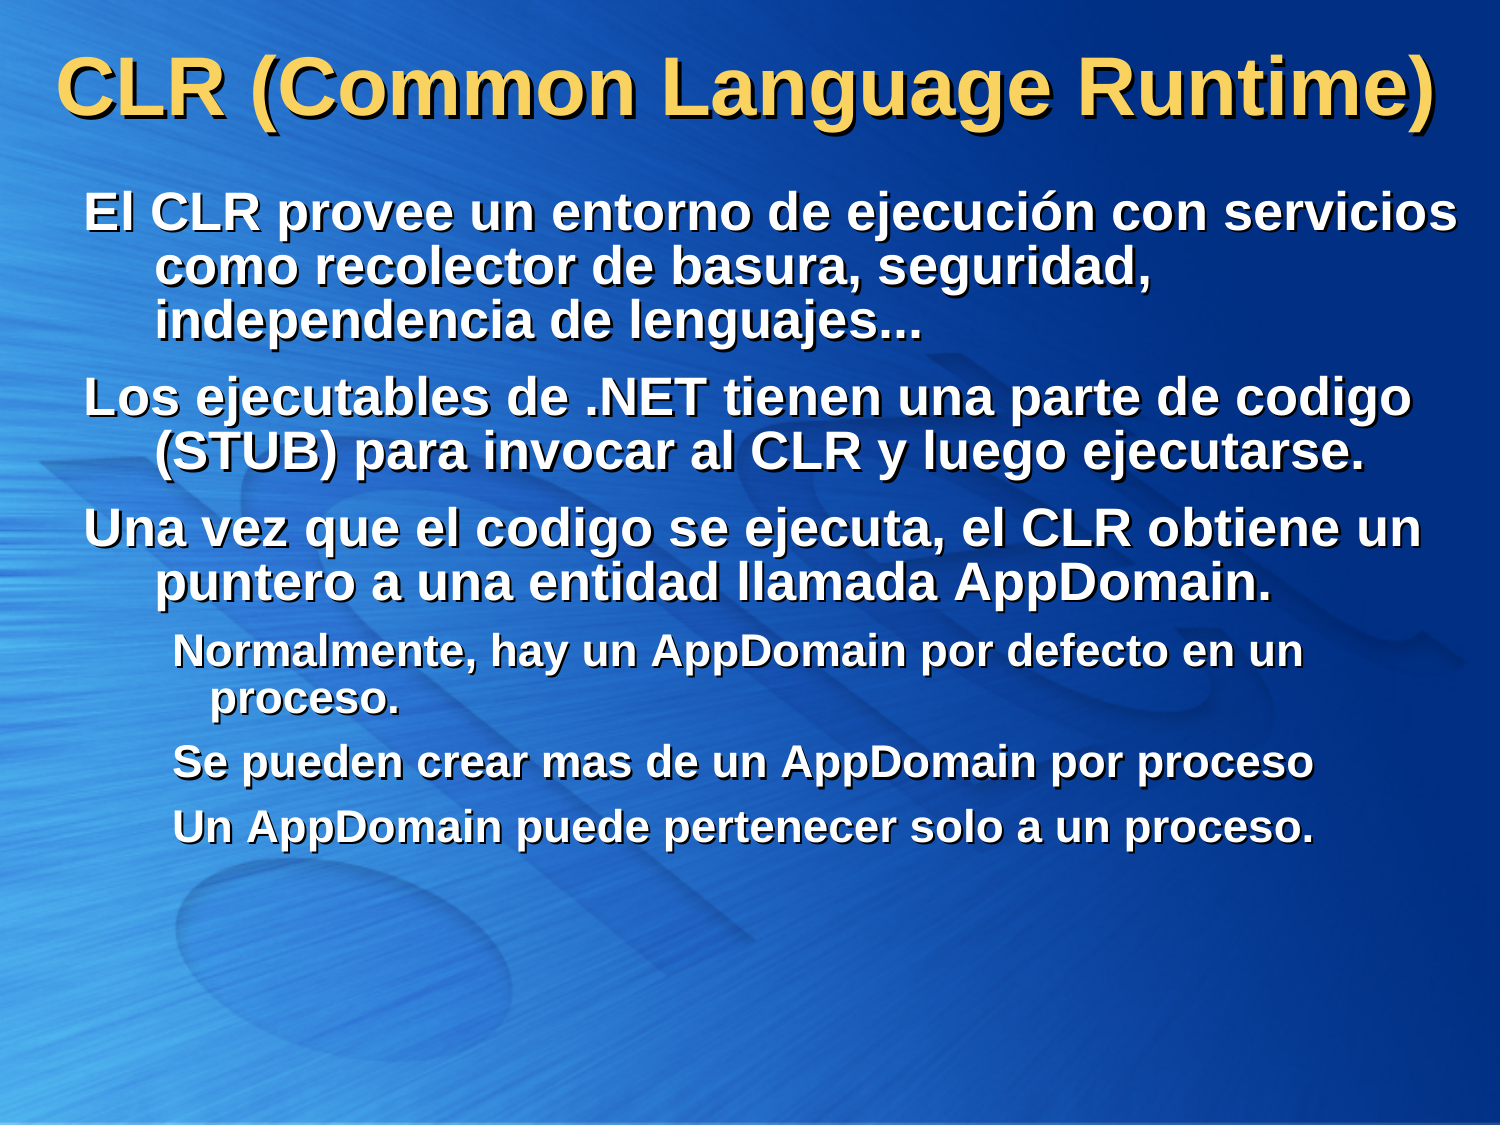

# CLR (Common Language Runtime)
El CLR provee un entorno de ejecución con servicios como recolector de basura, seguridad, independencia de lenguajes...
Los ejecutables de .NET tienen una parte de codigo (STUB) para invocar al CLR y luego ejecutarse.
Una vez que el codigo se ejecuta, el CLR obtiene un puntero a una entidad llamada AppDomain.
Normalmente, hay un AppDomain por defecto en un proceso.
Se pueden crear mas de un AppDomain por proceso
Un AppDomain puede pertenecer solo a un proceso.